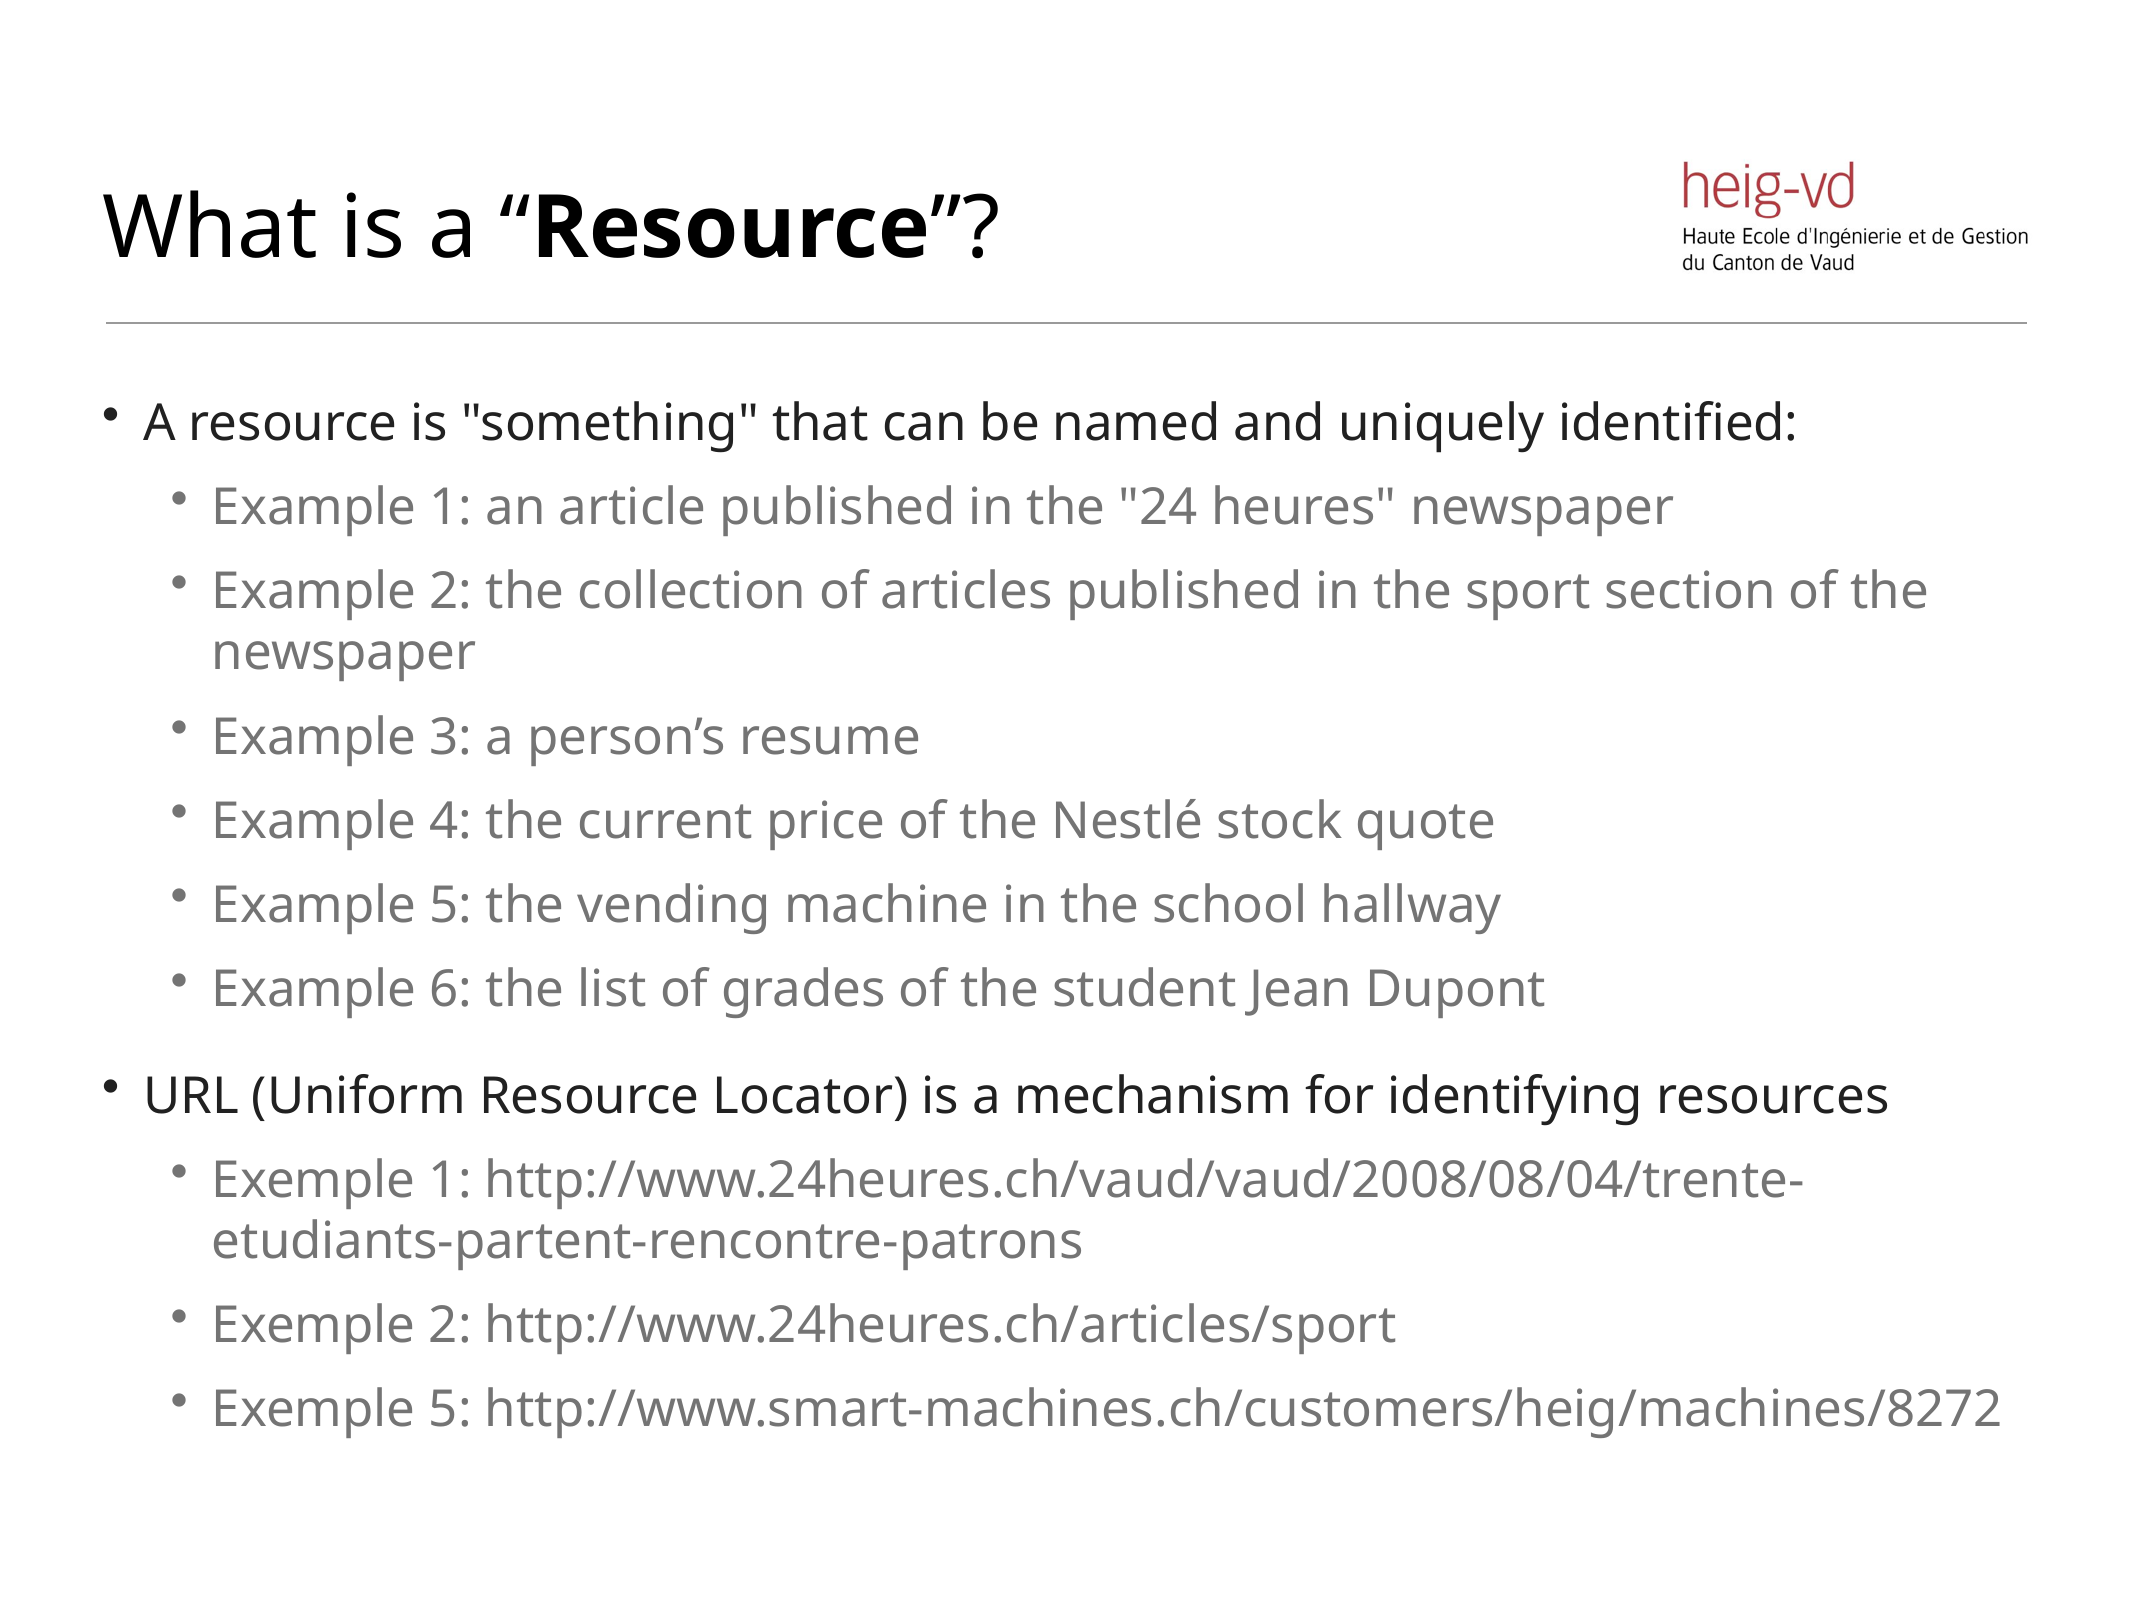

# What is a “Resource”?
A resource is "something" that can be named and uniquely identified:
Example 1: an article published in the "24 heures" newspaper
Example 2: the collection of articles published in the sport section of the newspaper
Example 3: a person’s resume
Example 4: the current price of the Nestlé stock quote
Example 5: the vending machine in the school hallway
Example 6: the list of grades of the student Jean Dupont
URL (Uniform Resource Locator) is a mechanism for identifying resources
Exemple 1: http://www.24heures.ch/vaud/vaud/2008/08/04/trente-etudiants-partent-rencontre-patrons
Exemple 2: http://www.24heures.ch/articles/sport
Exemple 5: http://www.smart-machines.ch/customers/heig/machines/8272